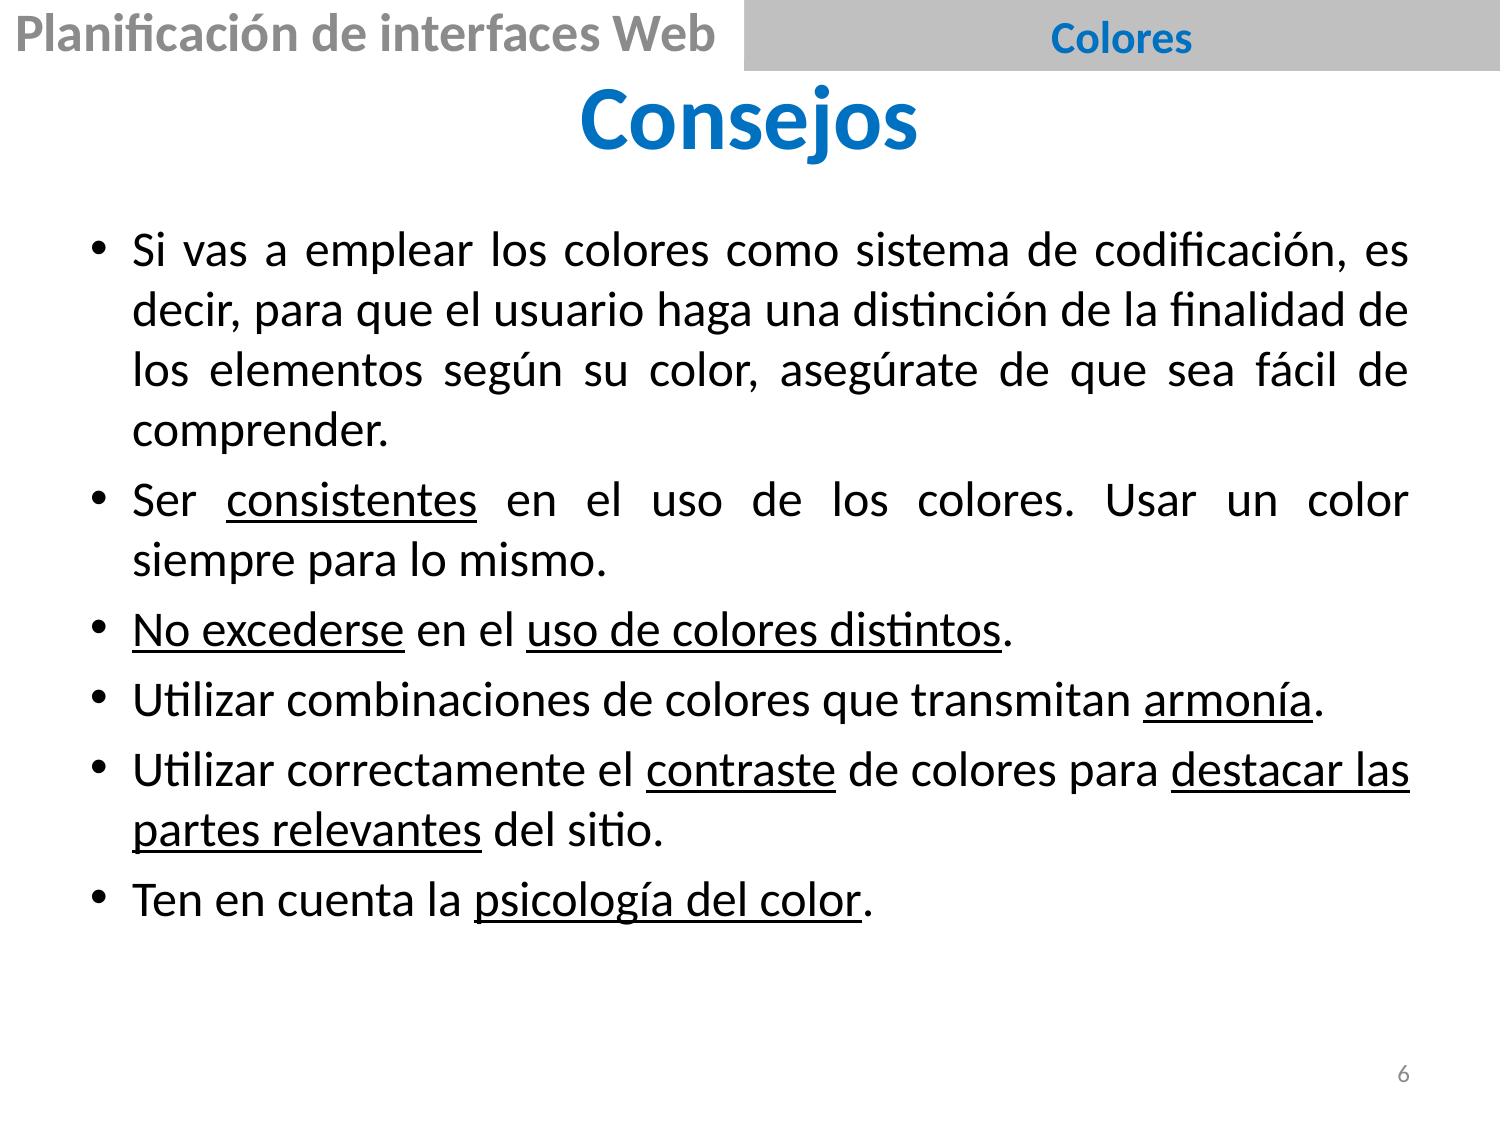

Planificación de interfaces Web
Colores
Consejos
# Si vas a emplear los colores como sistema de codificación, es decir, para que el usuario haga una distinción de la finalidad de los elementos según su color, asegúrate de que sea fácil de comprender.
Ser consistentes en el uso de los colores. Usar un color siempre para lo mismo.
No excederse en el uso de colores distintos.
Utilizar combinaciones de colores que transmitan armonía.
Utilizar correctamente el contraste de colores para destacar las partes relevantes del sitio.
Ten en cuenta la psicología del color.